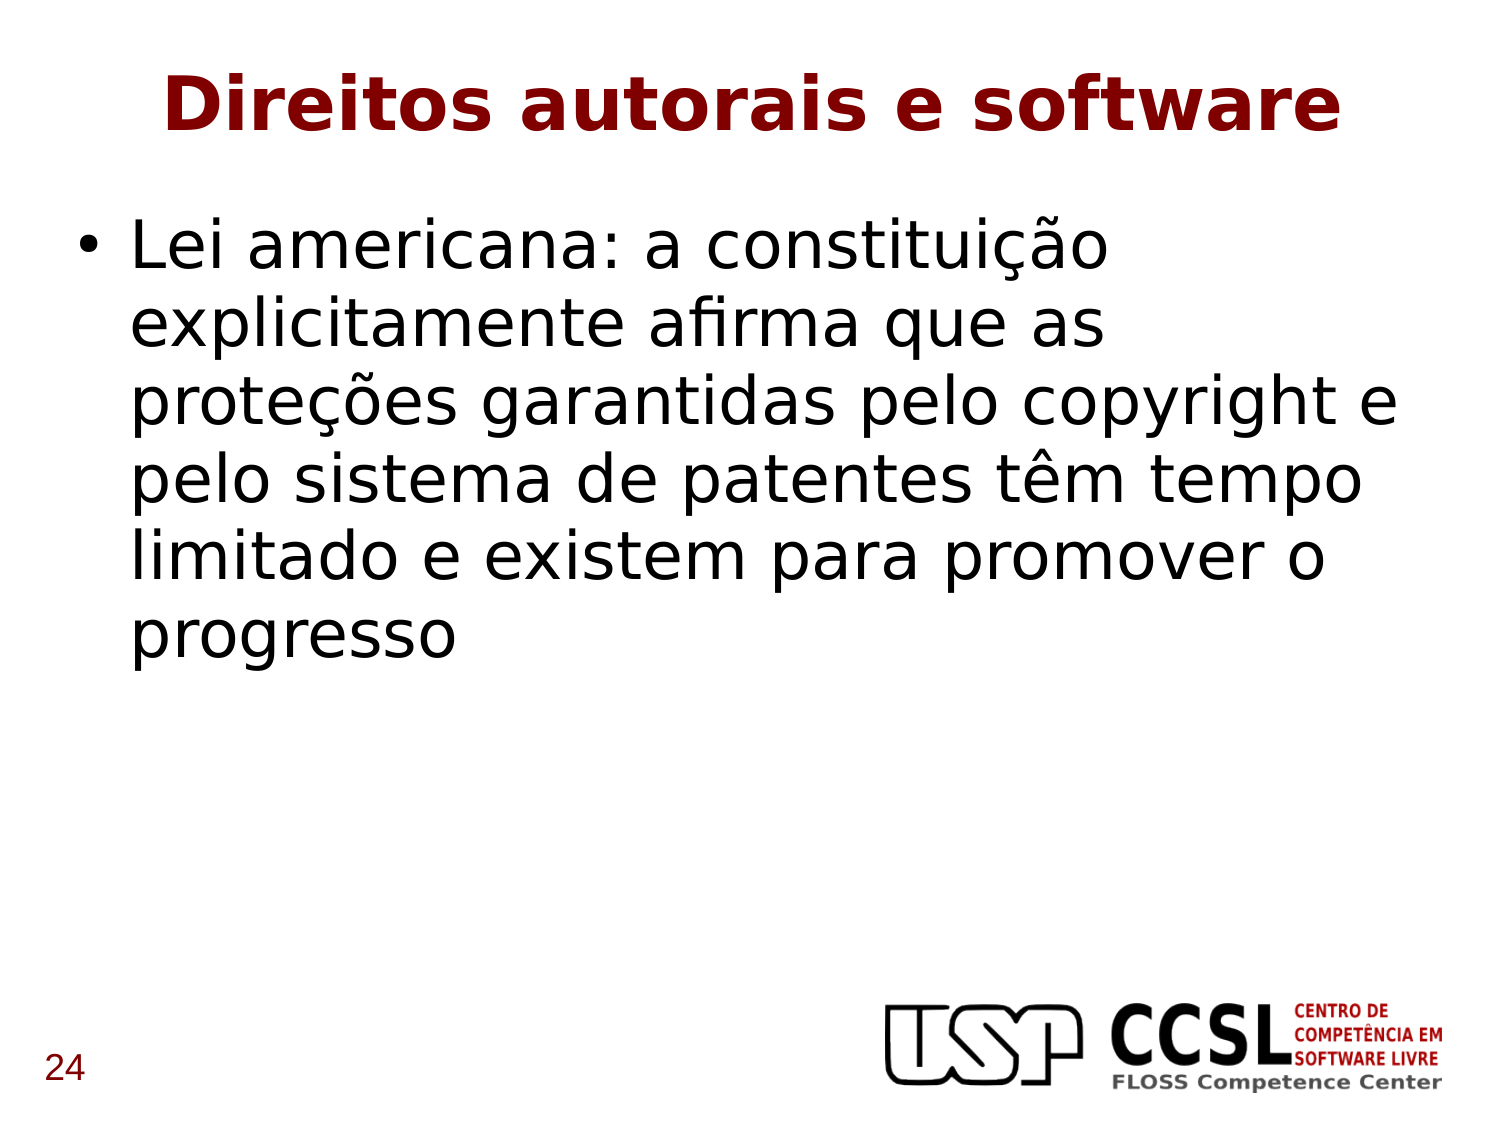

# Direitos autorais e software
Lei americana: a constituição explicitamente afirma que as proteções garantidas pelo copyright e pelo sistema de patentes têm tempo limitado e existem para promover o progresso